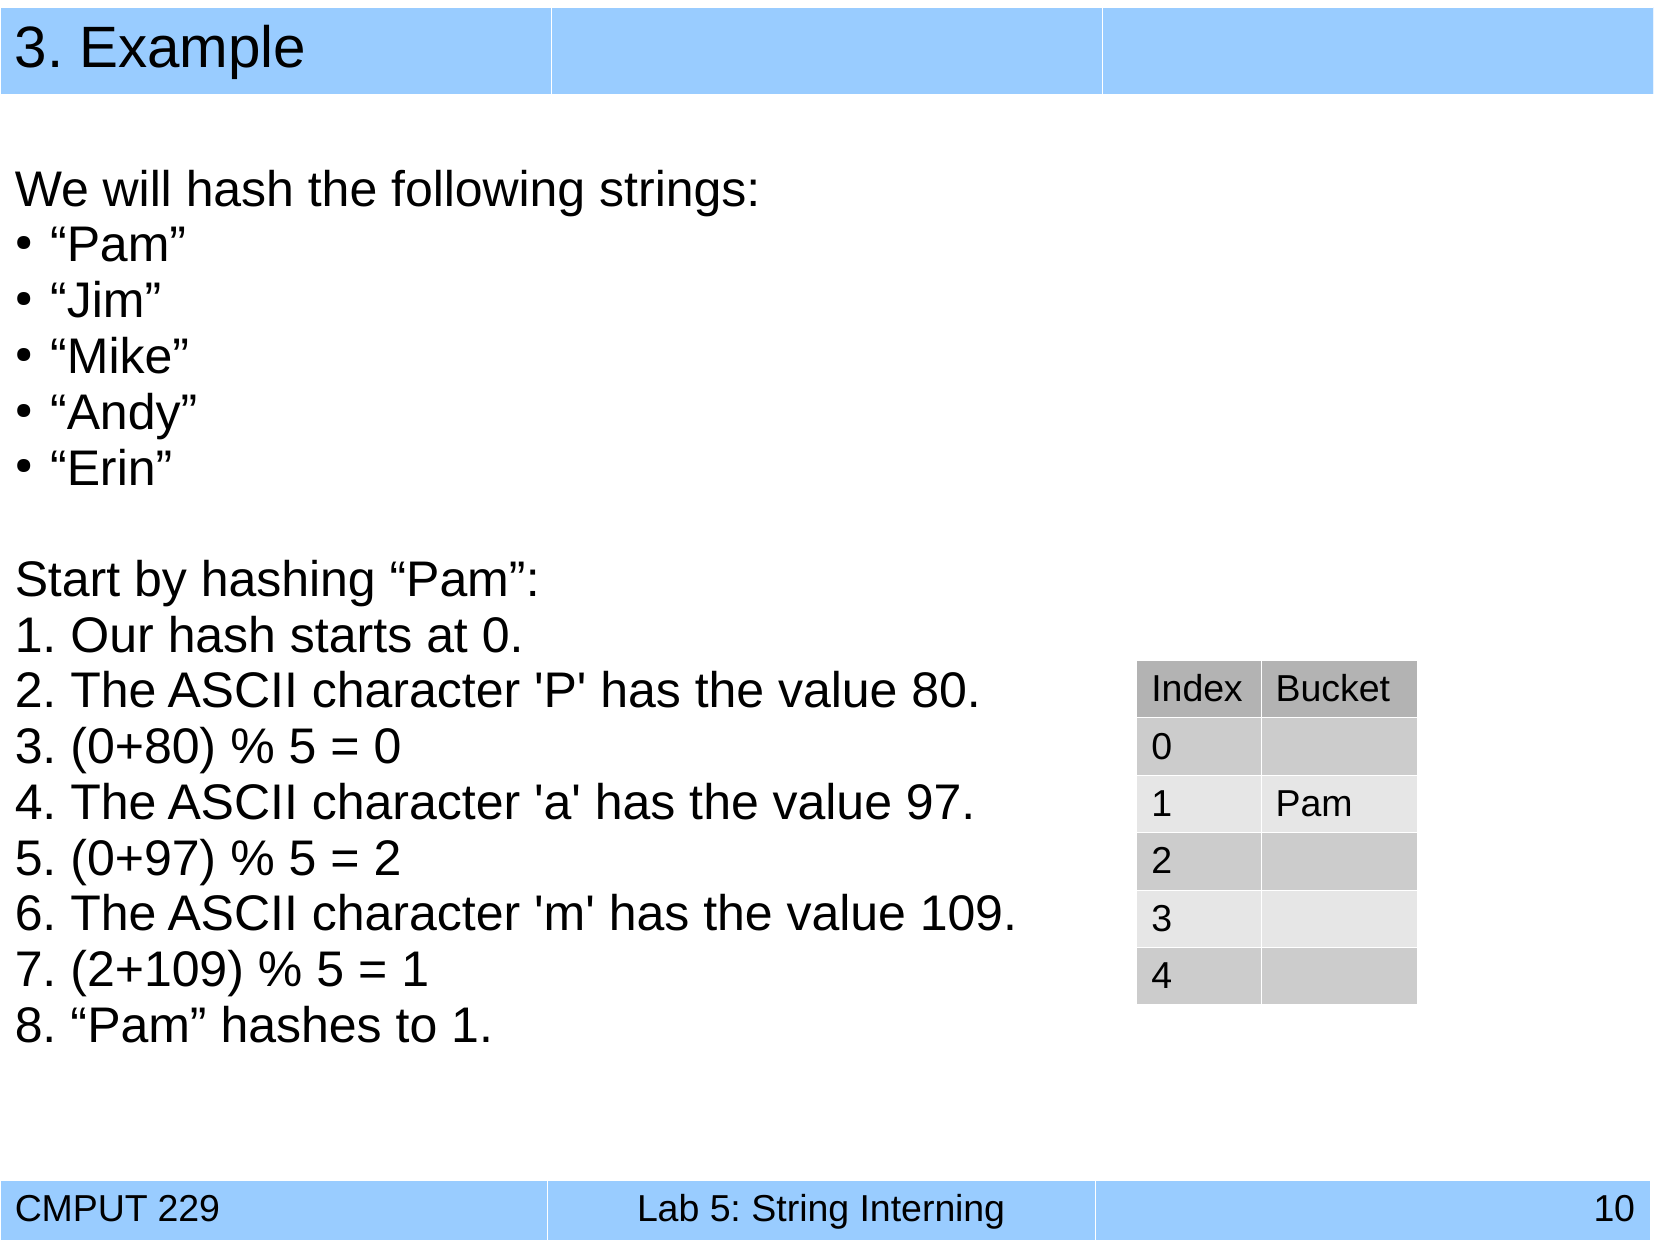

| 3. Example | | |
| --- | --- | --- |
We will hash the following strings:
“Pam”
“Jim”
“Mike”
“Andy”
“Erin”
Start by hashing “Pam”:
 Our hash starts at 0.
 The ASCII character 'P' has the value 80.
 (0+80) % 5 = 0
 The ASCII character 'a' has the value 97.
 (0+97) % 5 = 2
 The ASCII character 'm' has the value 109.
 (2+109) % 5 = 1
 “Pam” hashes to 1.
| Index | Bucket |
| --- | --- |
| 0 | |
| 1 | Pam |
| 2 | |
| 3 | |
| 4 | |
| CMPUT 229 | Lab 5: String Interning | |
| --- | --- | --- |